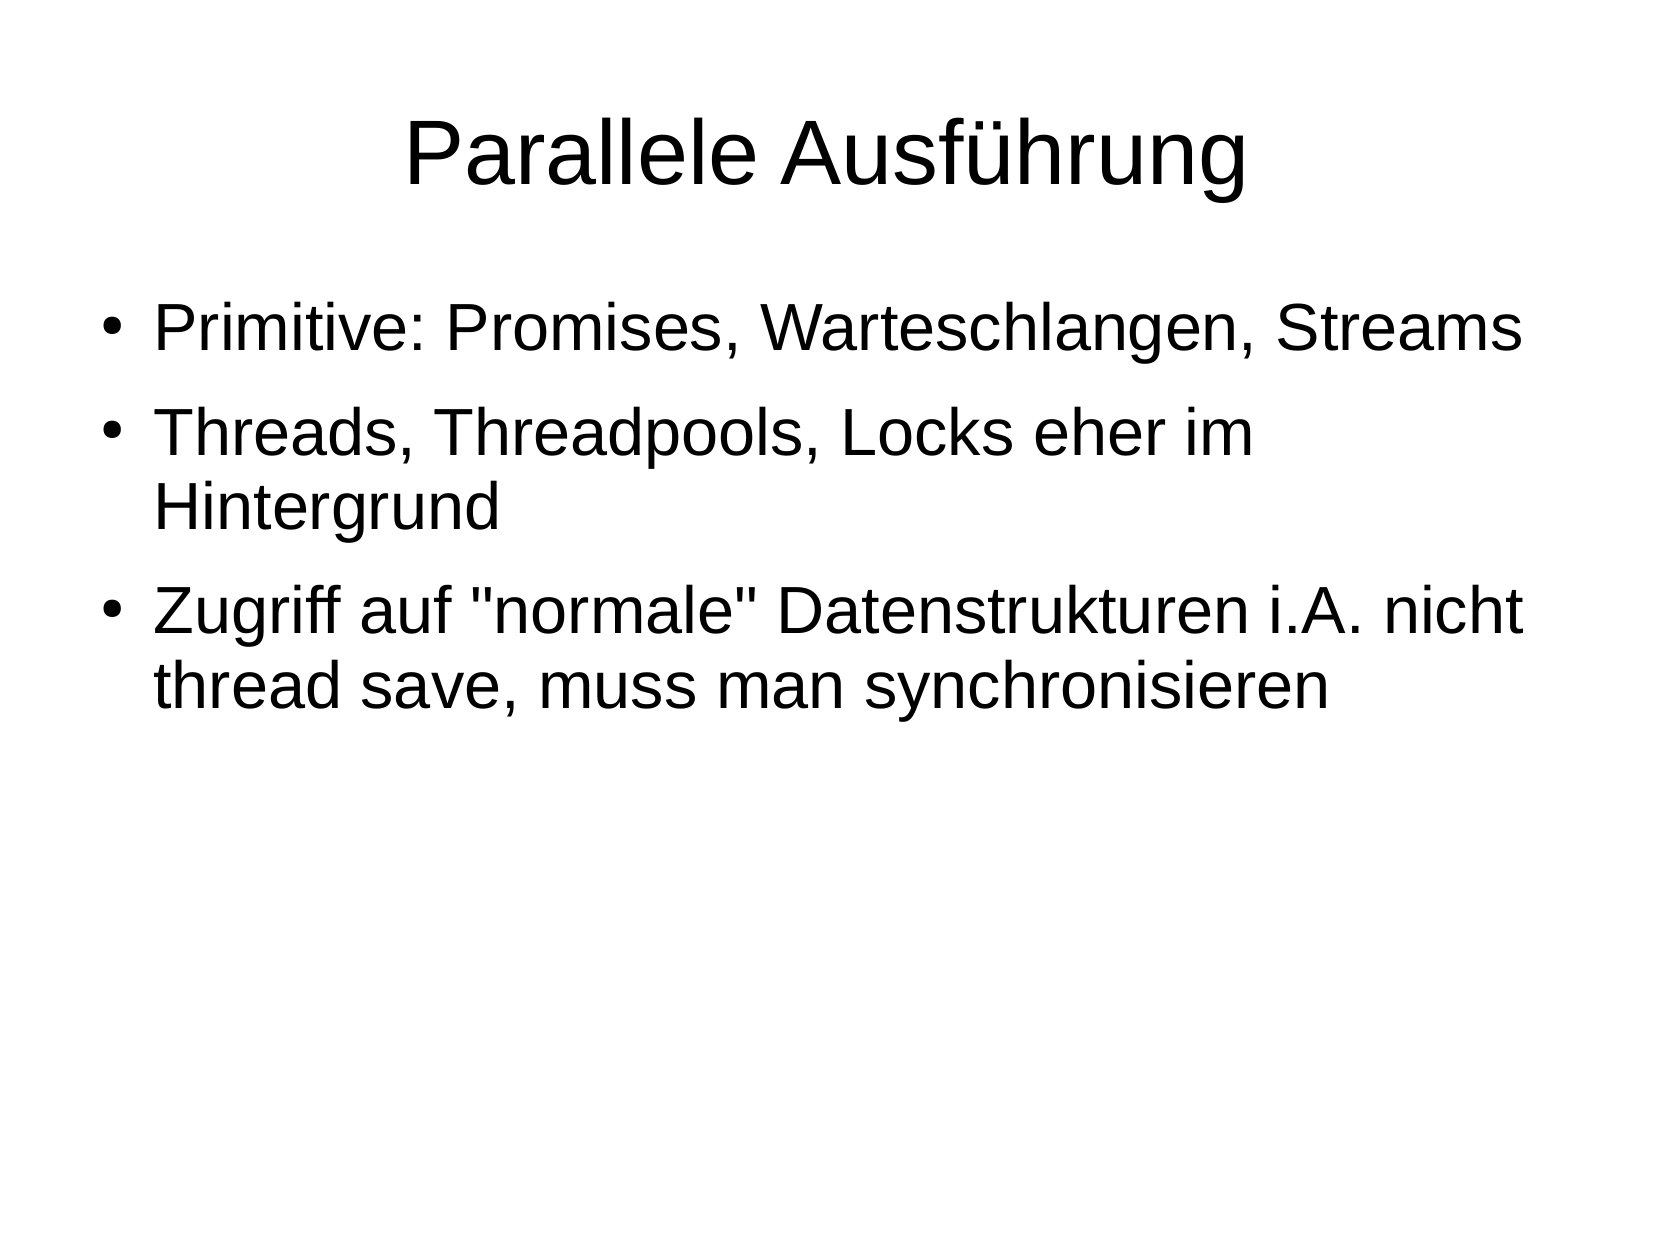

# Parallele Ausführung
Primitive: Promises, Warteschlangen, Streams
Threads, Threadpools, Locks eher im Hintergrund
Zugriff auf "normale" Datenstrukturen i.A. nicht thread save, muss man synchronisieren